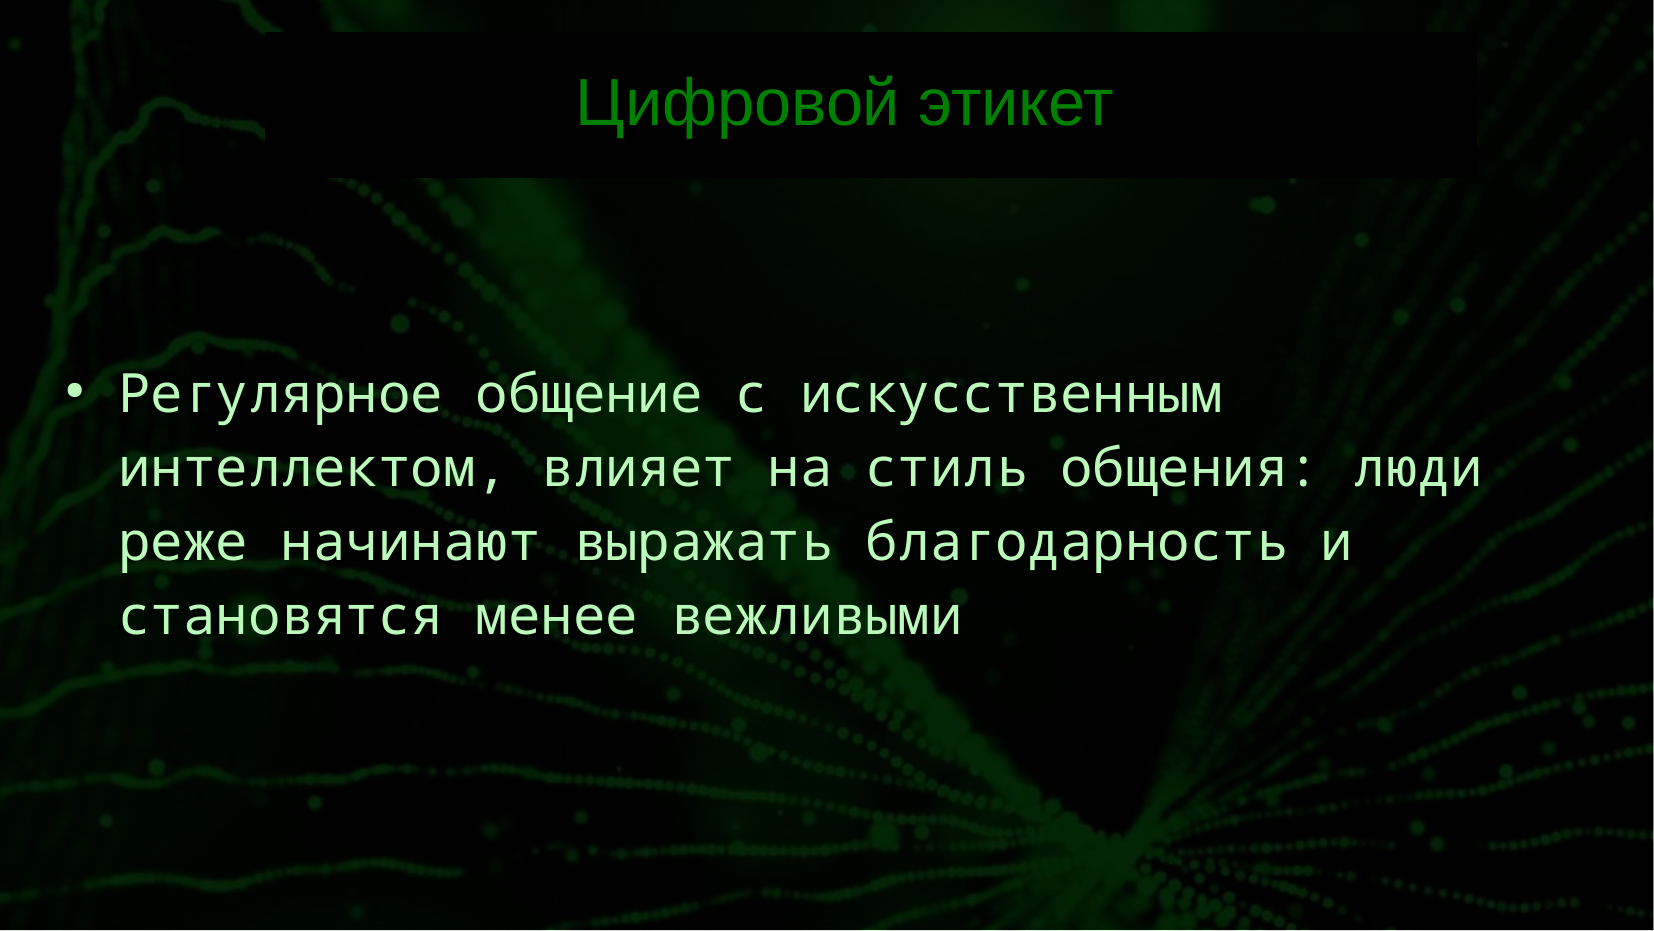

Цифровой этикет
# Регулярное общение с искусственным интеллектом, влияет на стиль общения: люди реже начинают выражать благодарность и становятся менее вежливыми